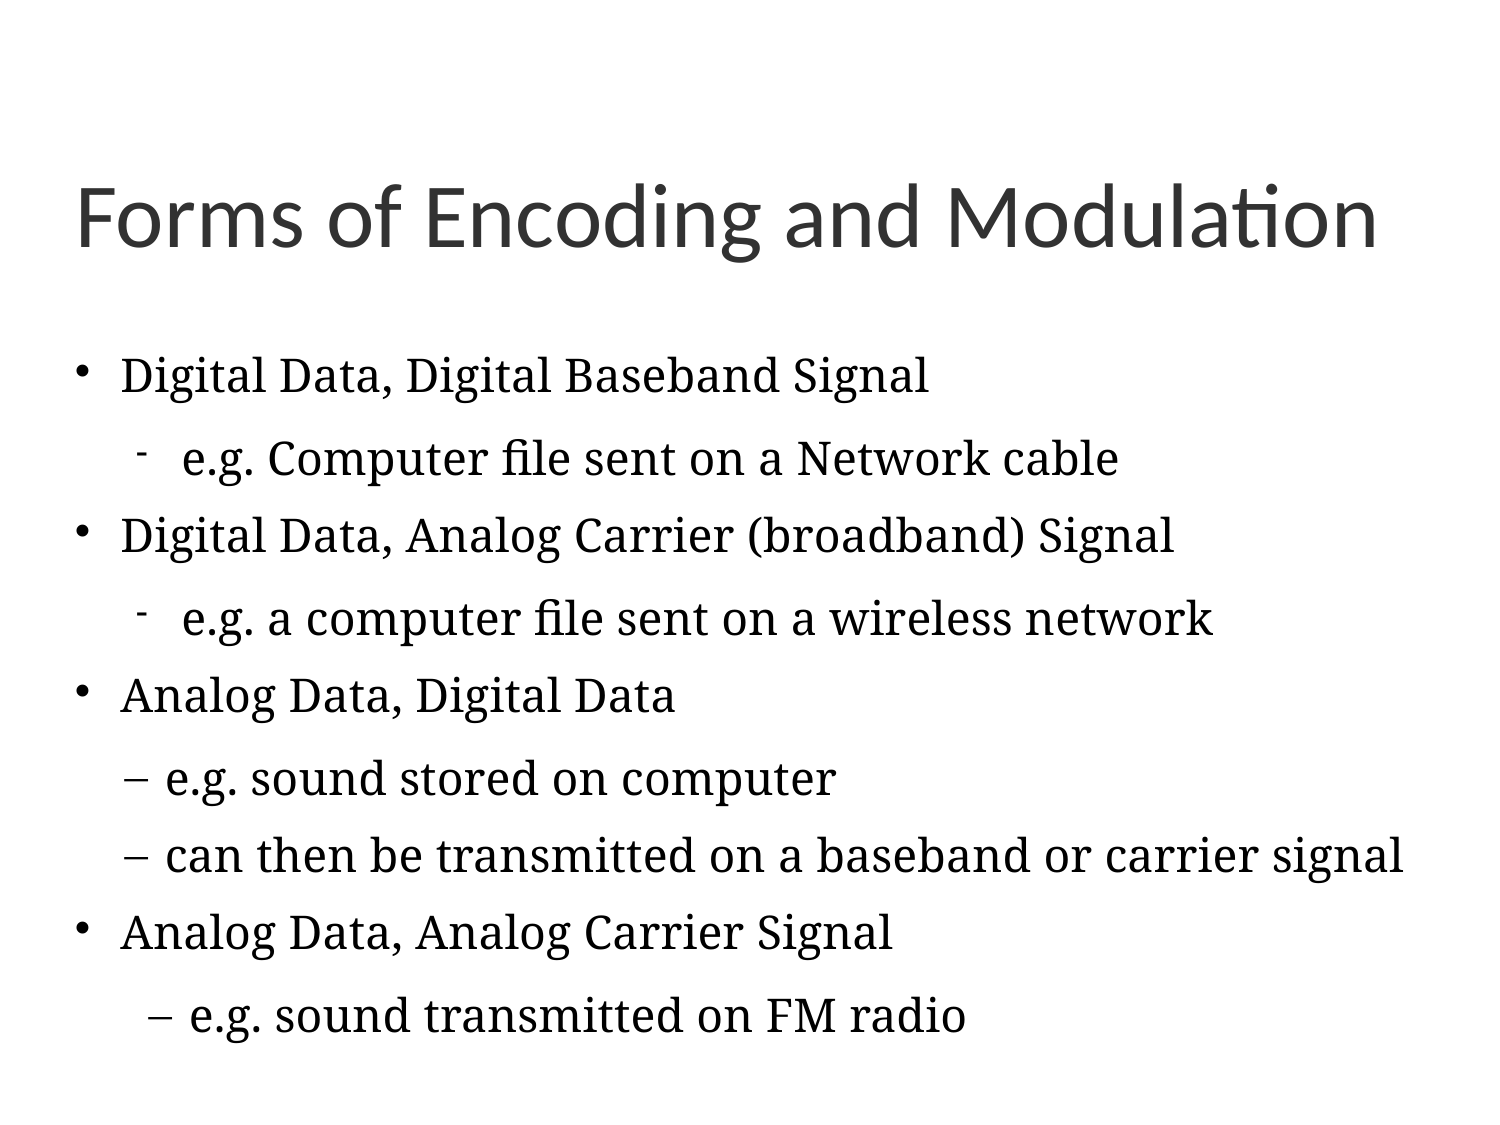

# Forms of Encoding and Modulation
Digital Data, Digital Baseband Signal
e.g. Computer file sent on a Network cable
Digital Data, Analog Carrier (broadband) Signal
e.g. a computer file sent on a wireless network
Analog Data, Digital Data
e.g. sound stored on computer
can then be transmitted on a baseband or carrier signal
Analog Data, Analog Carrier Signal
e.g. sound transmitted on FM radio